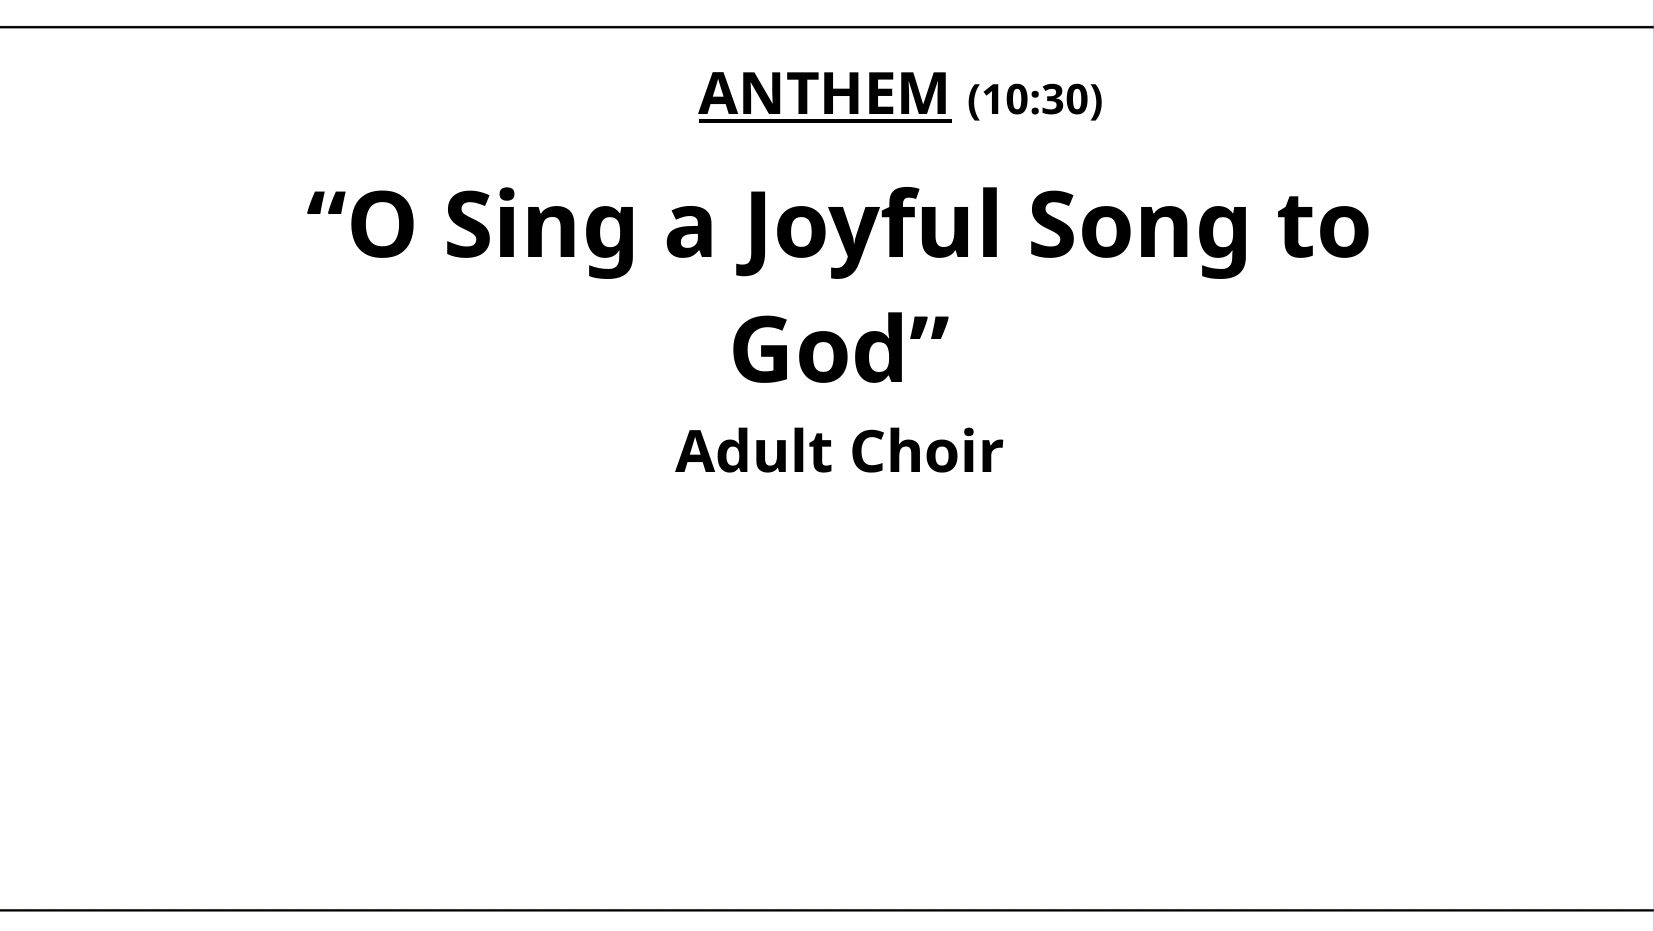

ANTHEM (10:30)
“O Sing a Joyful Song to God”
Adult Choir